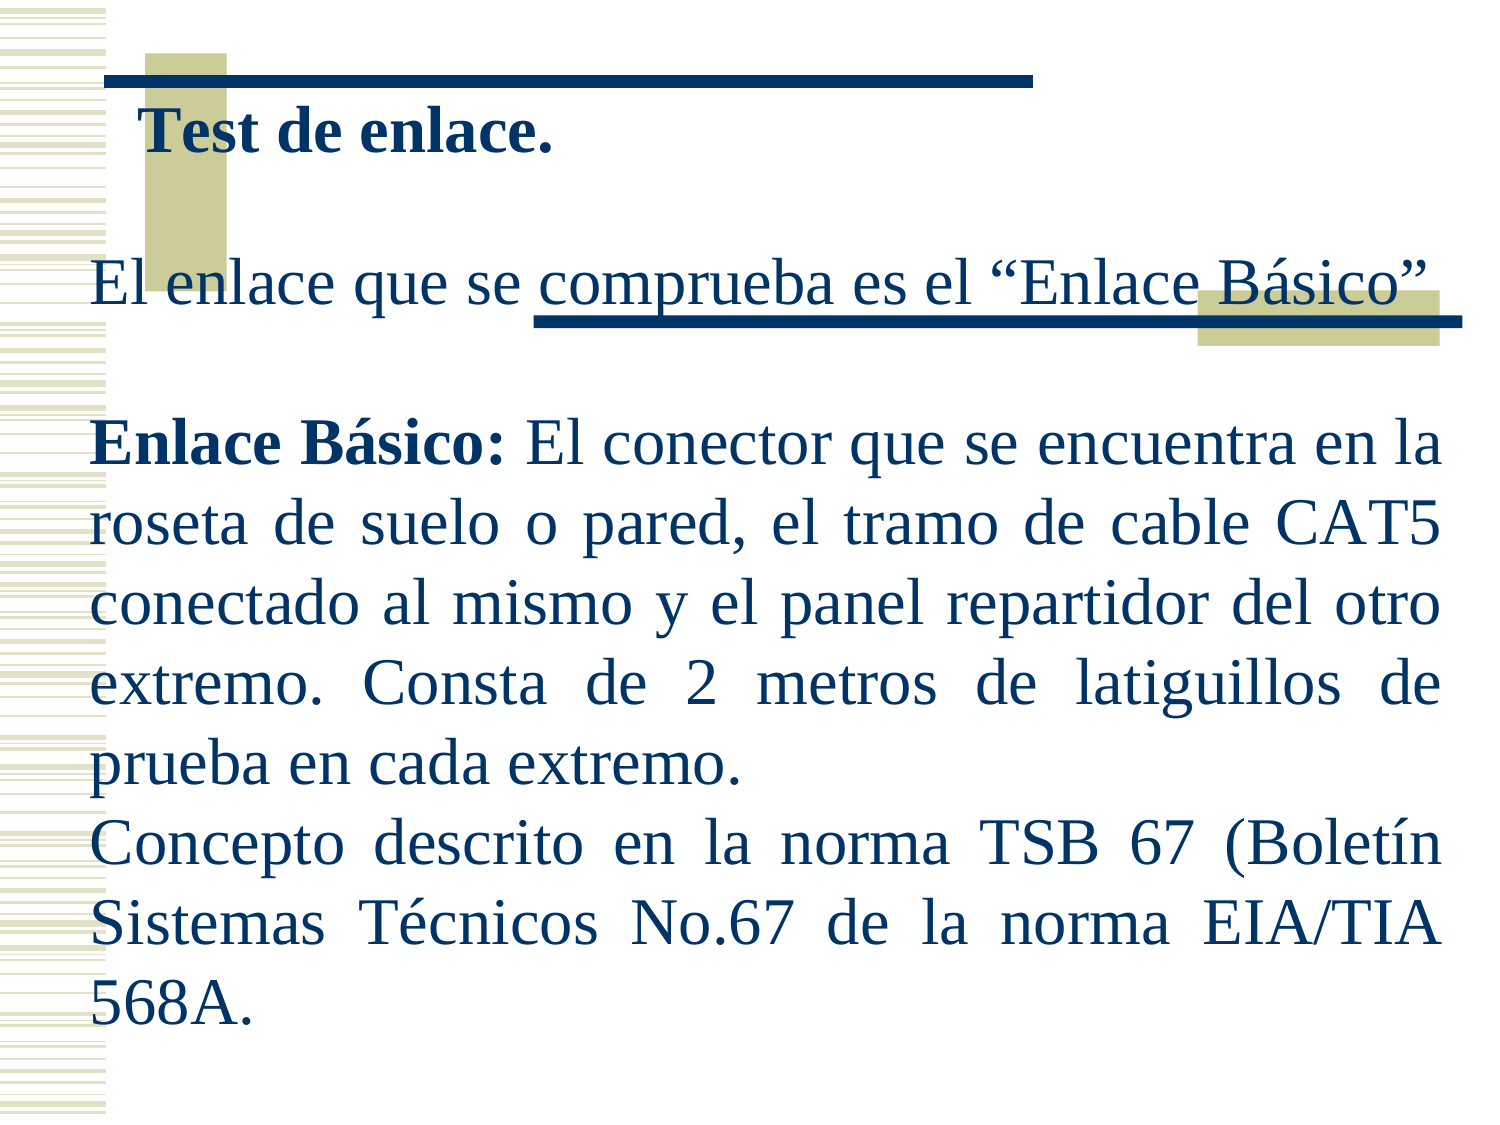

Test de enlace.
El enlace que se comprueba es el “Enlace Básico”
Enlace Básico: El conector que se encuentra en la roseta de suelo o pared, el tramo de cable CAT5 conectado al mismo y el panel repartidor del otro extremo. Consta de 2 metros de latiguillos de prueba en cada extremo.
Concepto descrito en la norma TSB 67 (Boletín Sistemas Técnicos No.67 de la norma EIA/TIA 568A.